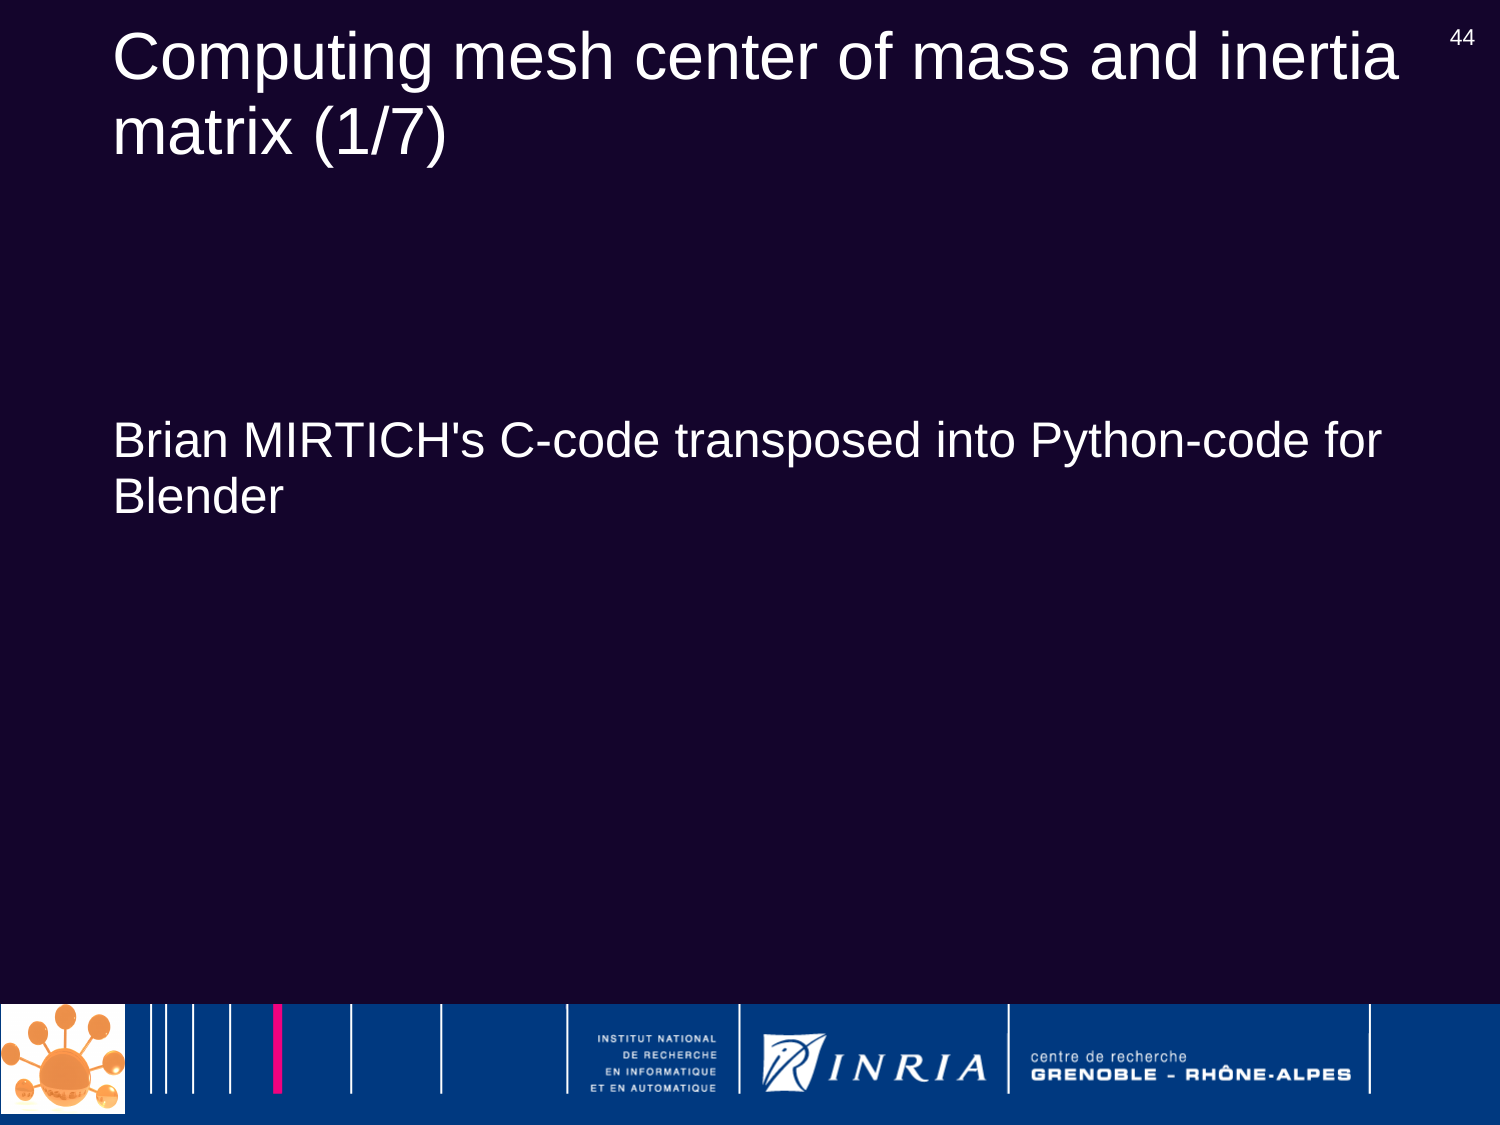

# Computing mesh center of mass and inertia matrix (1/7)
Brian MIRTICH's C-code transposed into Python-code for Blender